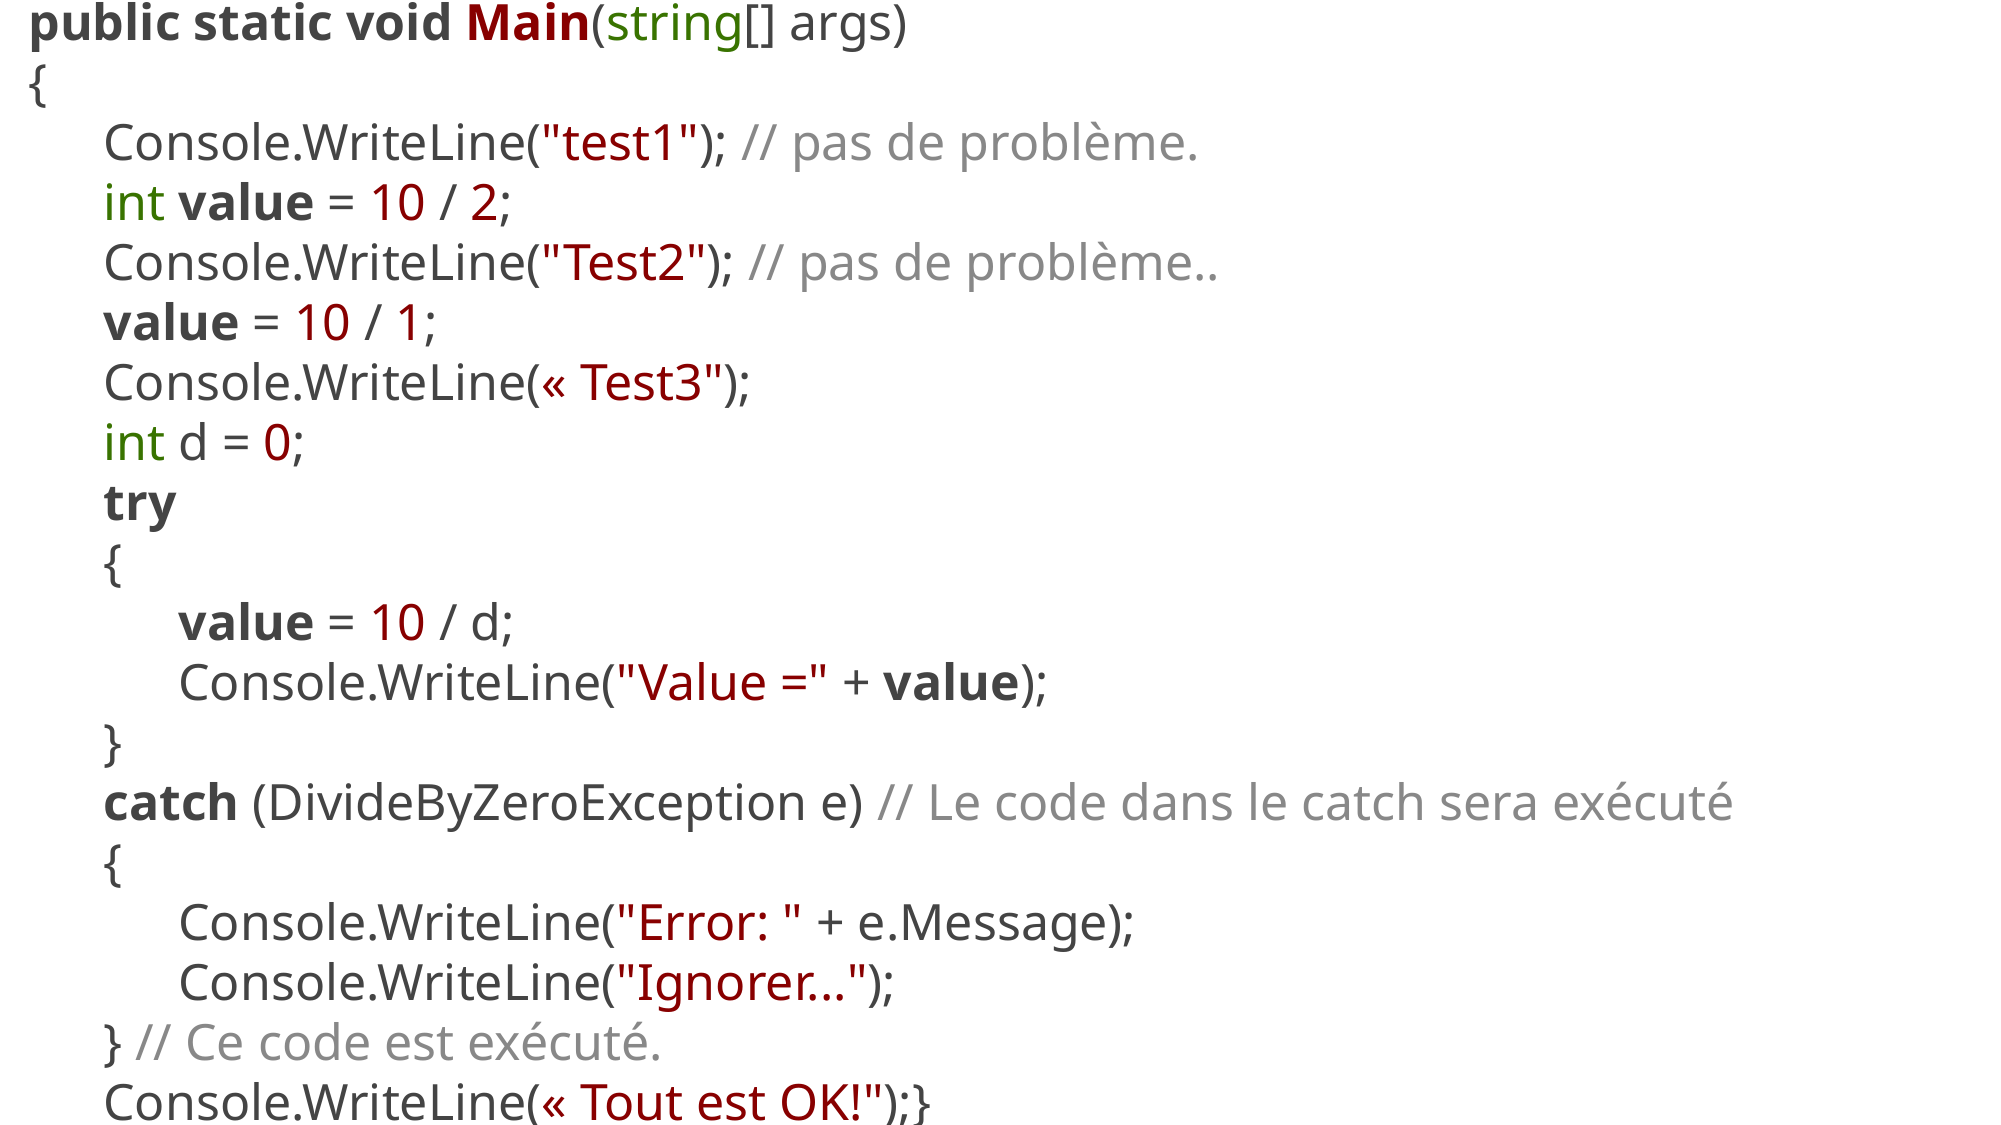

public static void Main(string[] args)
{
	Console.WriteLine("test1"); // pas de problème.
	int value = 10 / 2;
	Console.WriteLine("Test2"); // pas de problème..
	value = 10 / 1;
	Console.WriteLine(« Test3");
	int d = 0;
	try
	{
		value = 10 / d;
		Console.WriteLine("Value =" + value);
	}
	catch (DivideByZeroException e) // Le code dans le catch sera exécuté
	{
		Console.WriteLine("Error: " + e.Message);
		Console.WriteLine("Ignorer...");
	} // Ce code est exécuté.
	Console.WriteLine(« Tout est OK!");}